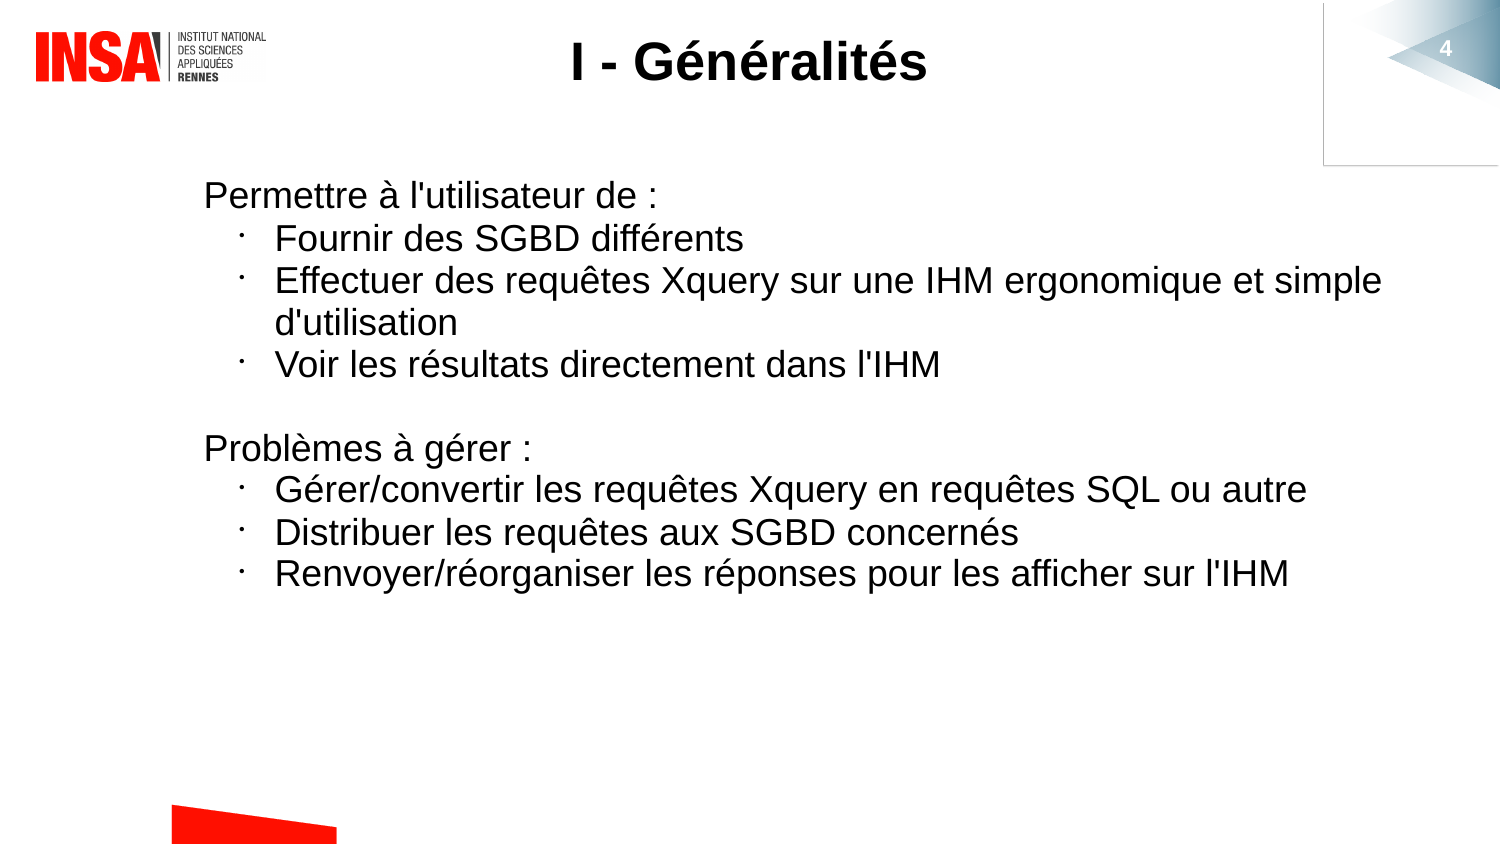

I - Généralités
Permettre à l'utilisateur de :
Fournir des SGBD différents
Effectuer des requêtes Xquery sur une IHM ergonomique et simple d'utilisation
Voir les résultats directement dans l'IHM
Problèmes à gérer :
Gérer/convertir les requêtes Xquery en requêtes SQL ou autre
Distribuer les requêtes aux SGBD concernés
Renvoyer/réorganiser les réponses pour les afficher sur l'IHM